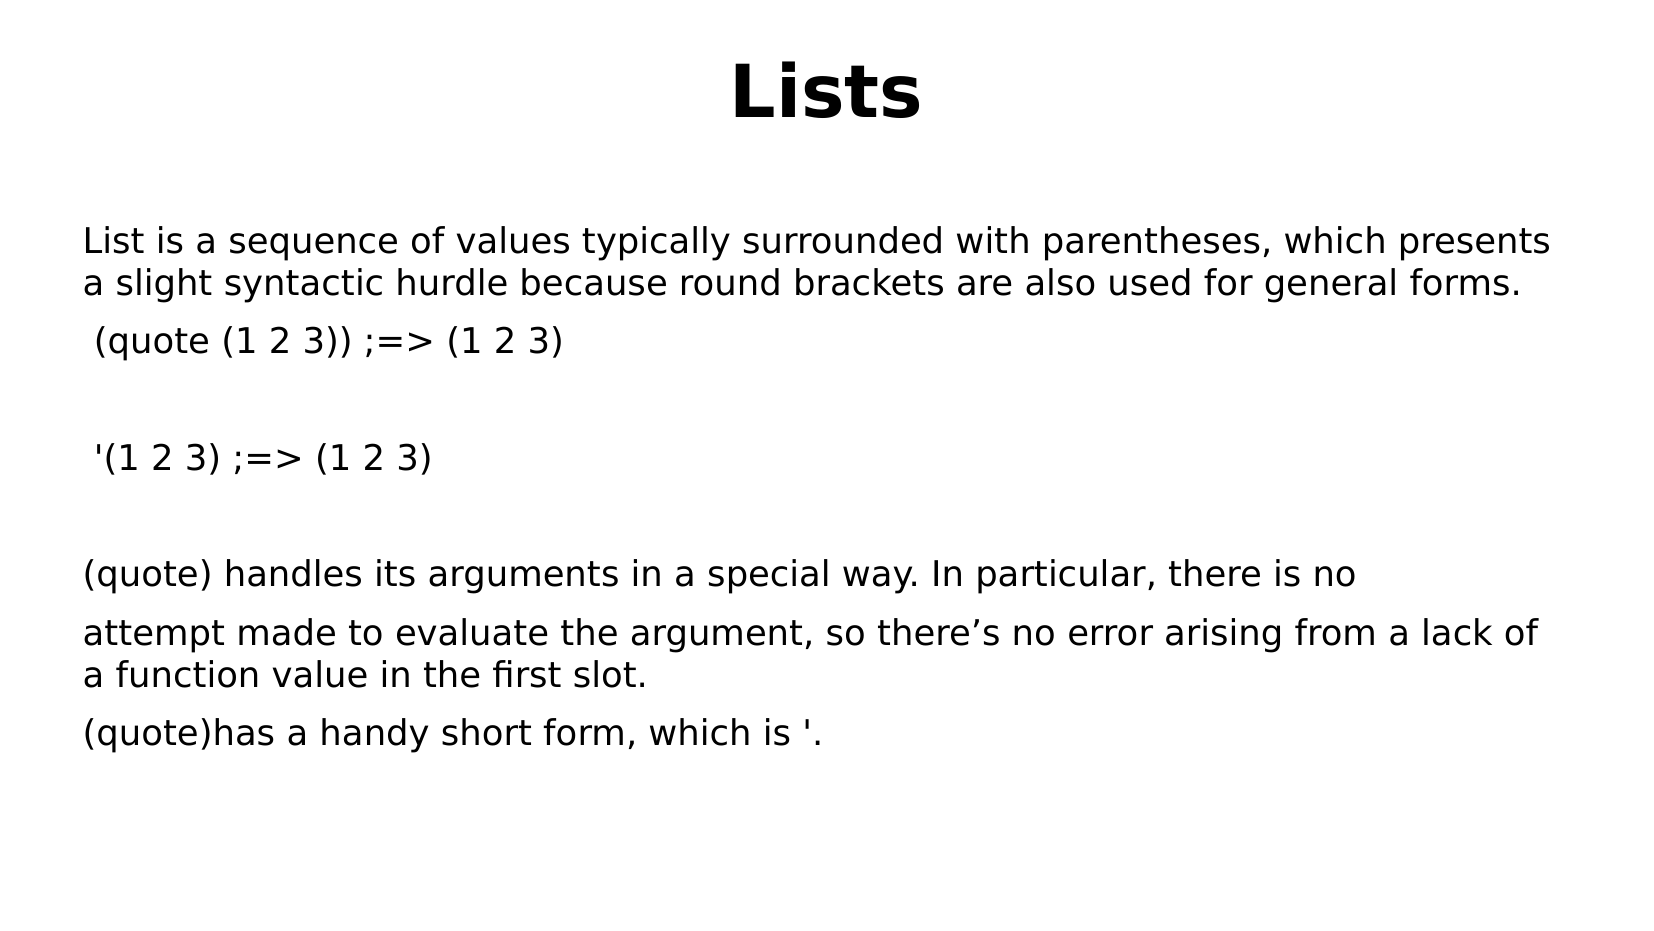

# Lists
List is a sequence of values typically surrounded with parentheses, which presents a slight syntactic hurdle because round brackets are also used for general forms.
 (quote (1 2 3)) ;=> (1 2 3)
 '(1 2 3) ;=> (1 2 3)
(quote) handles its arguments in a special way. In particular, there is no
attempt made to evaluate the argument, so there’s no error arising from a lack of a function value in the first slot.
(quote)has a handy short form, which is '.